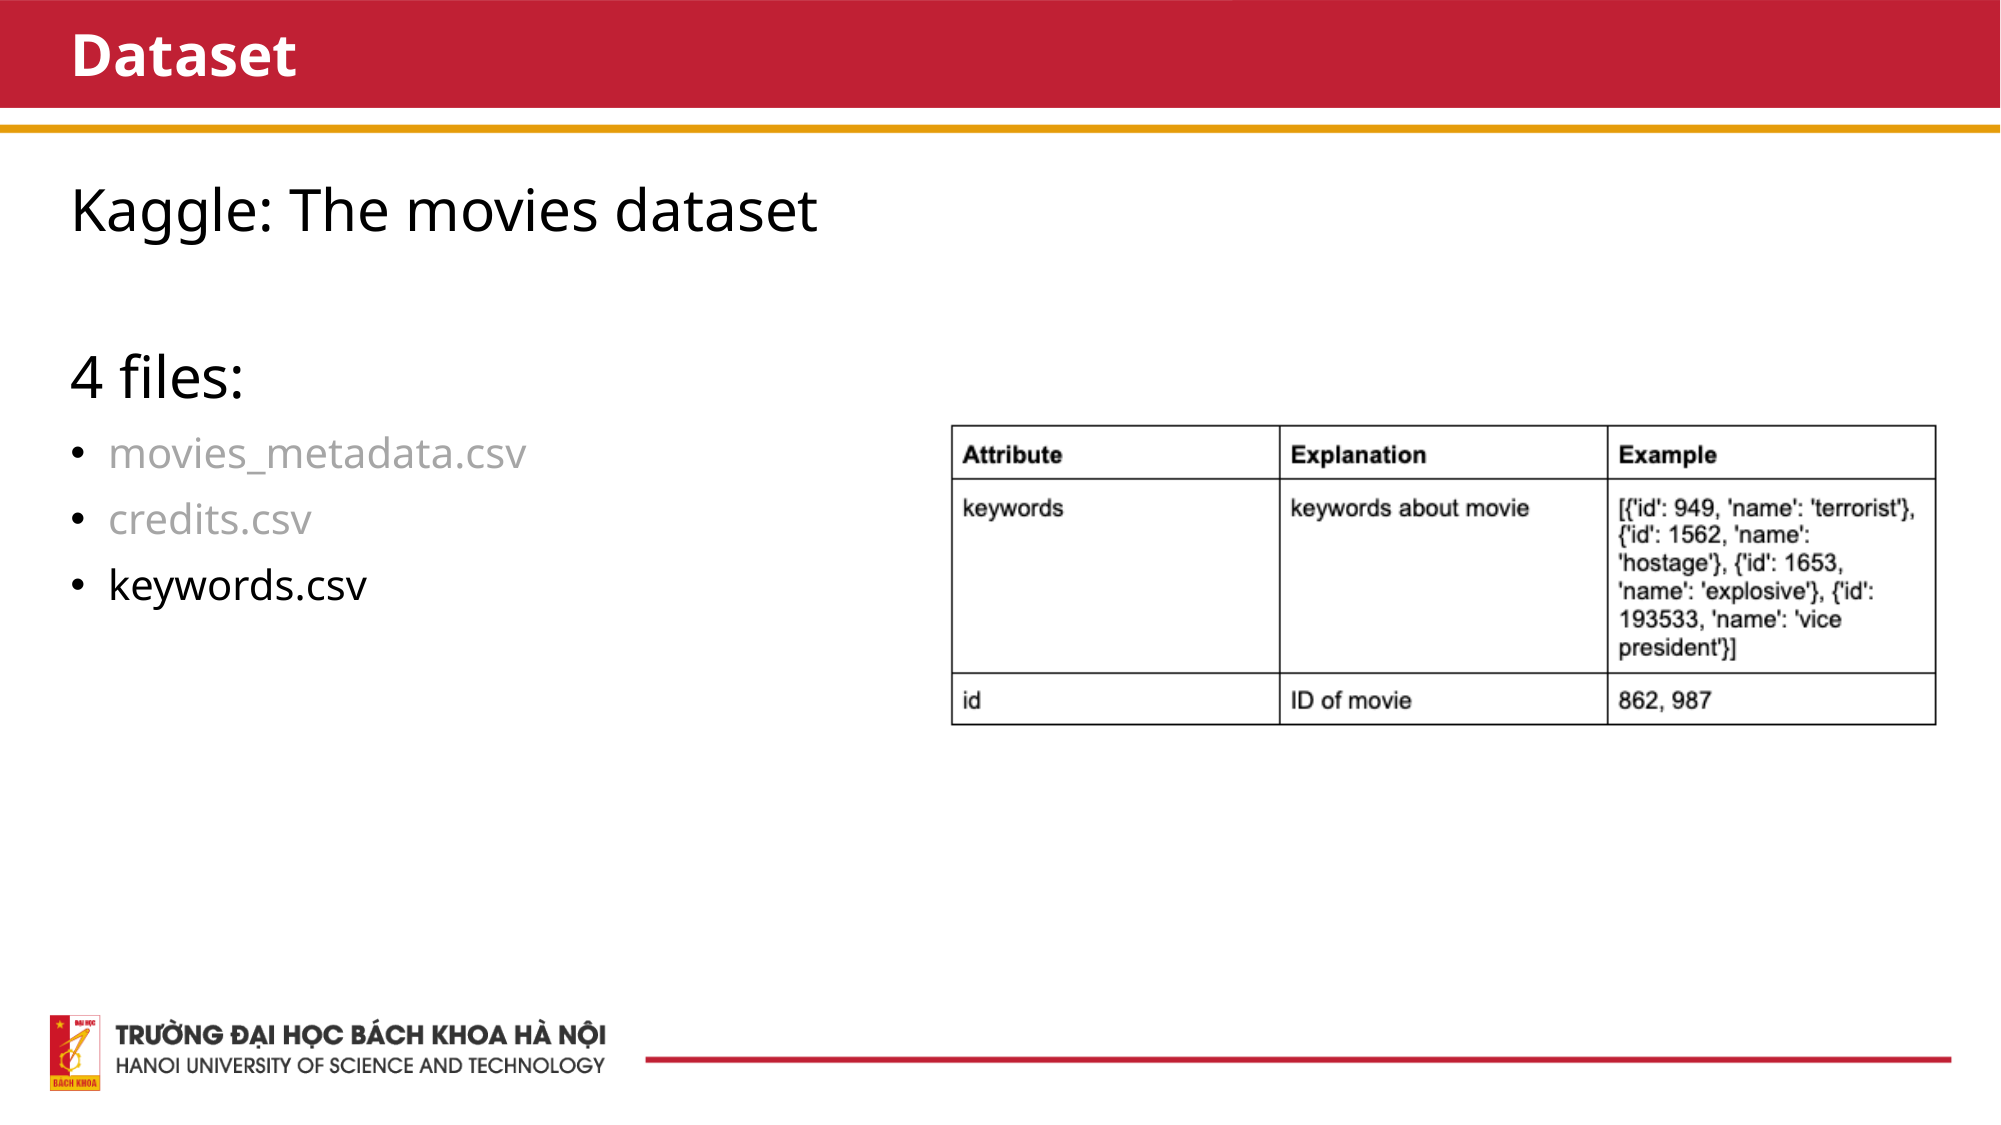

Dataset
# Kaggle: The movies dataset
4 files:
movies_metadata.csv
credits.csv
keywords.csv